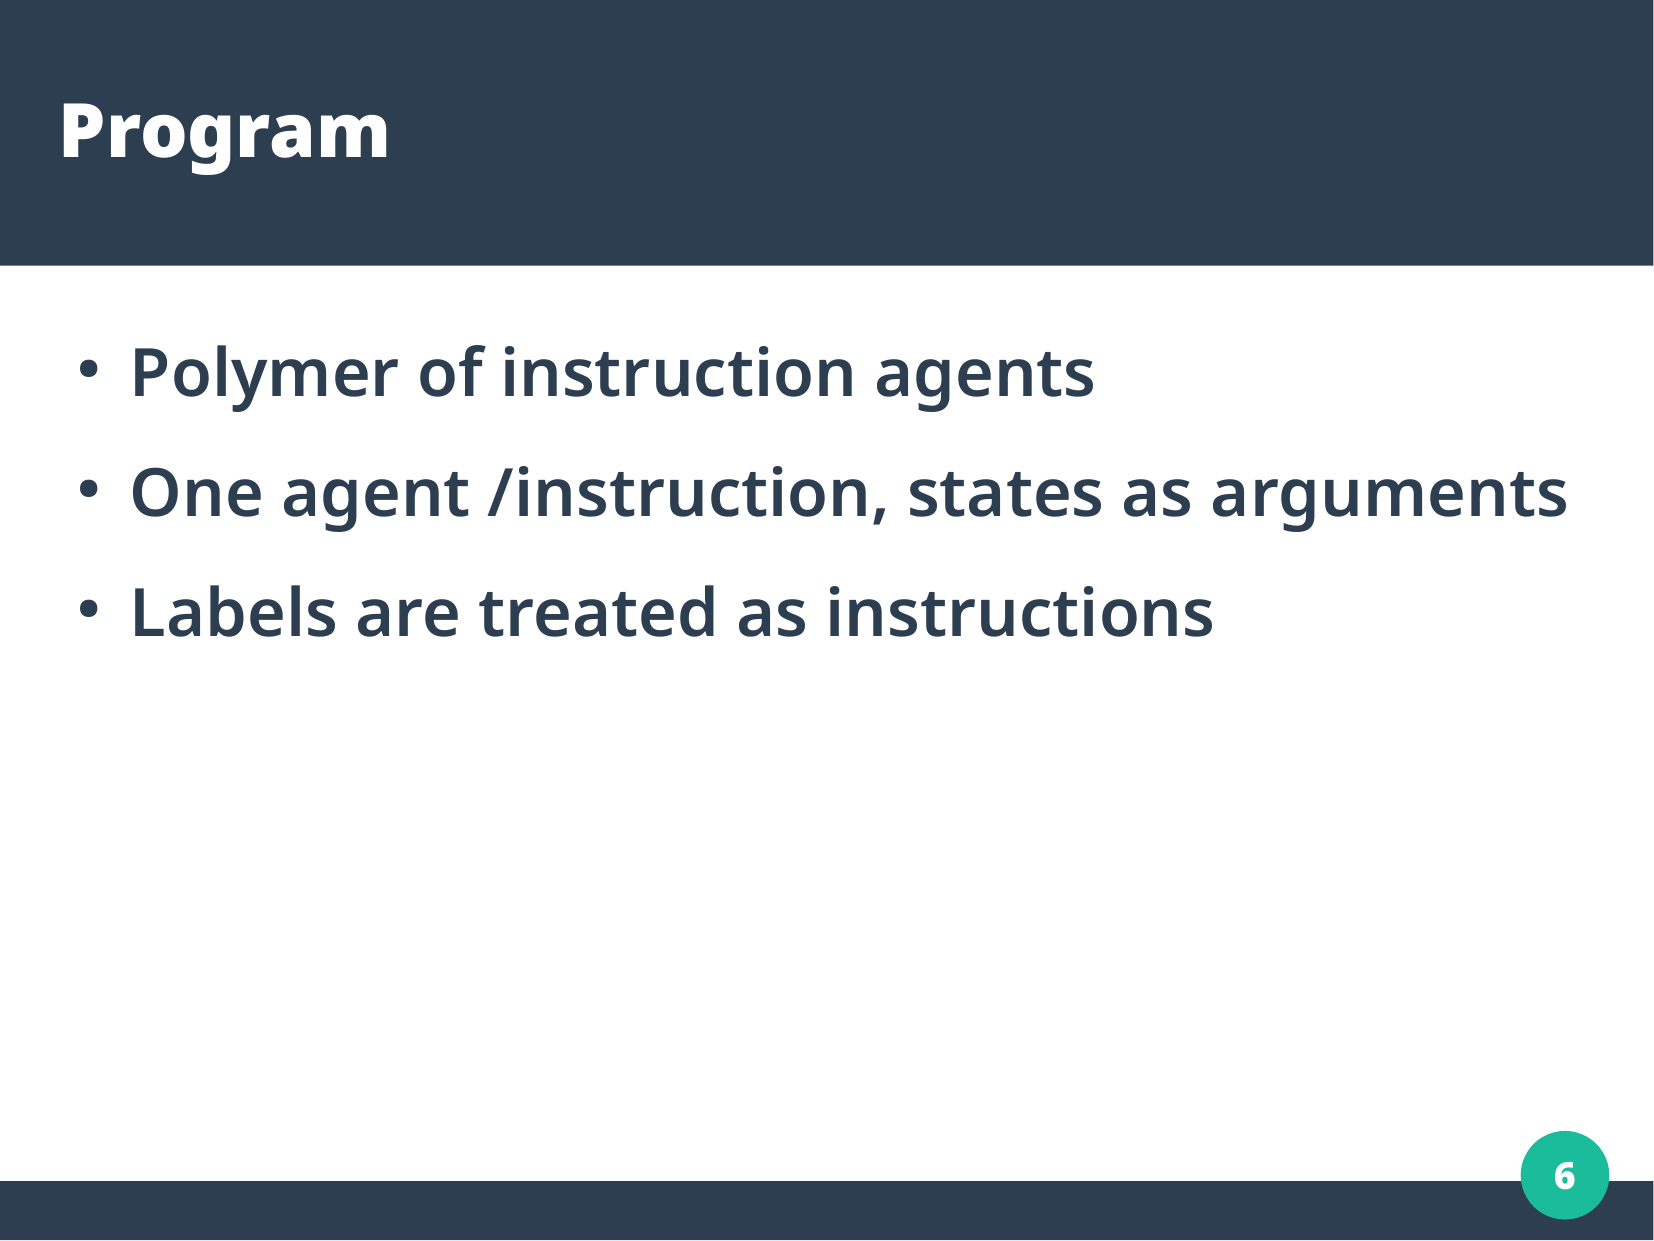

# Program
Polymer of instruction agents
One agent /instruction, states as arguments
Labels are treated as instructions
6